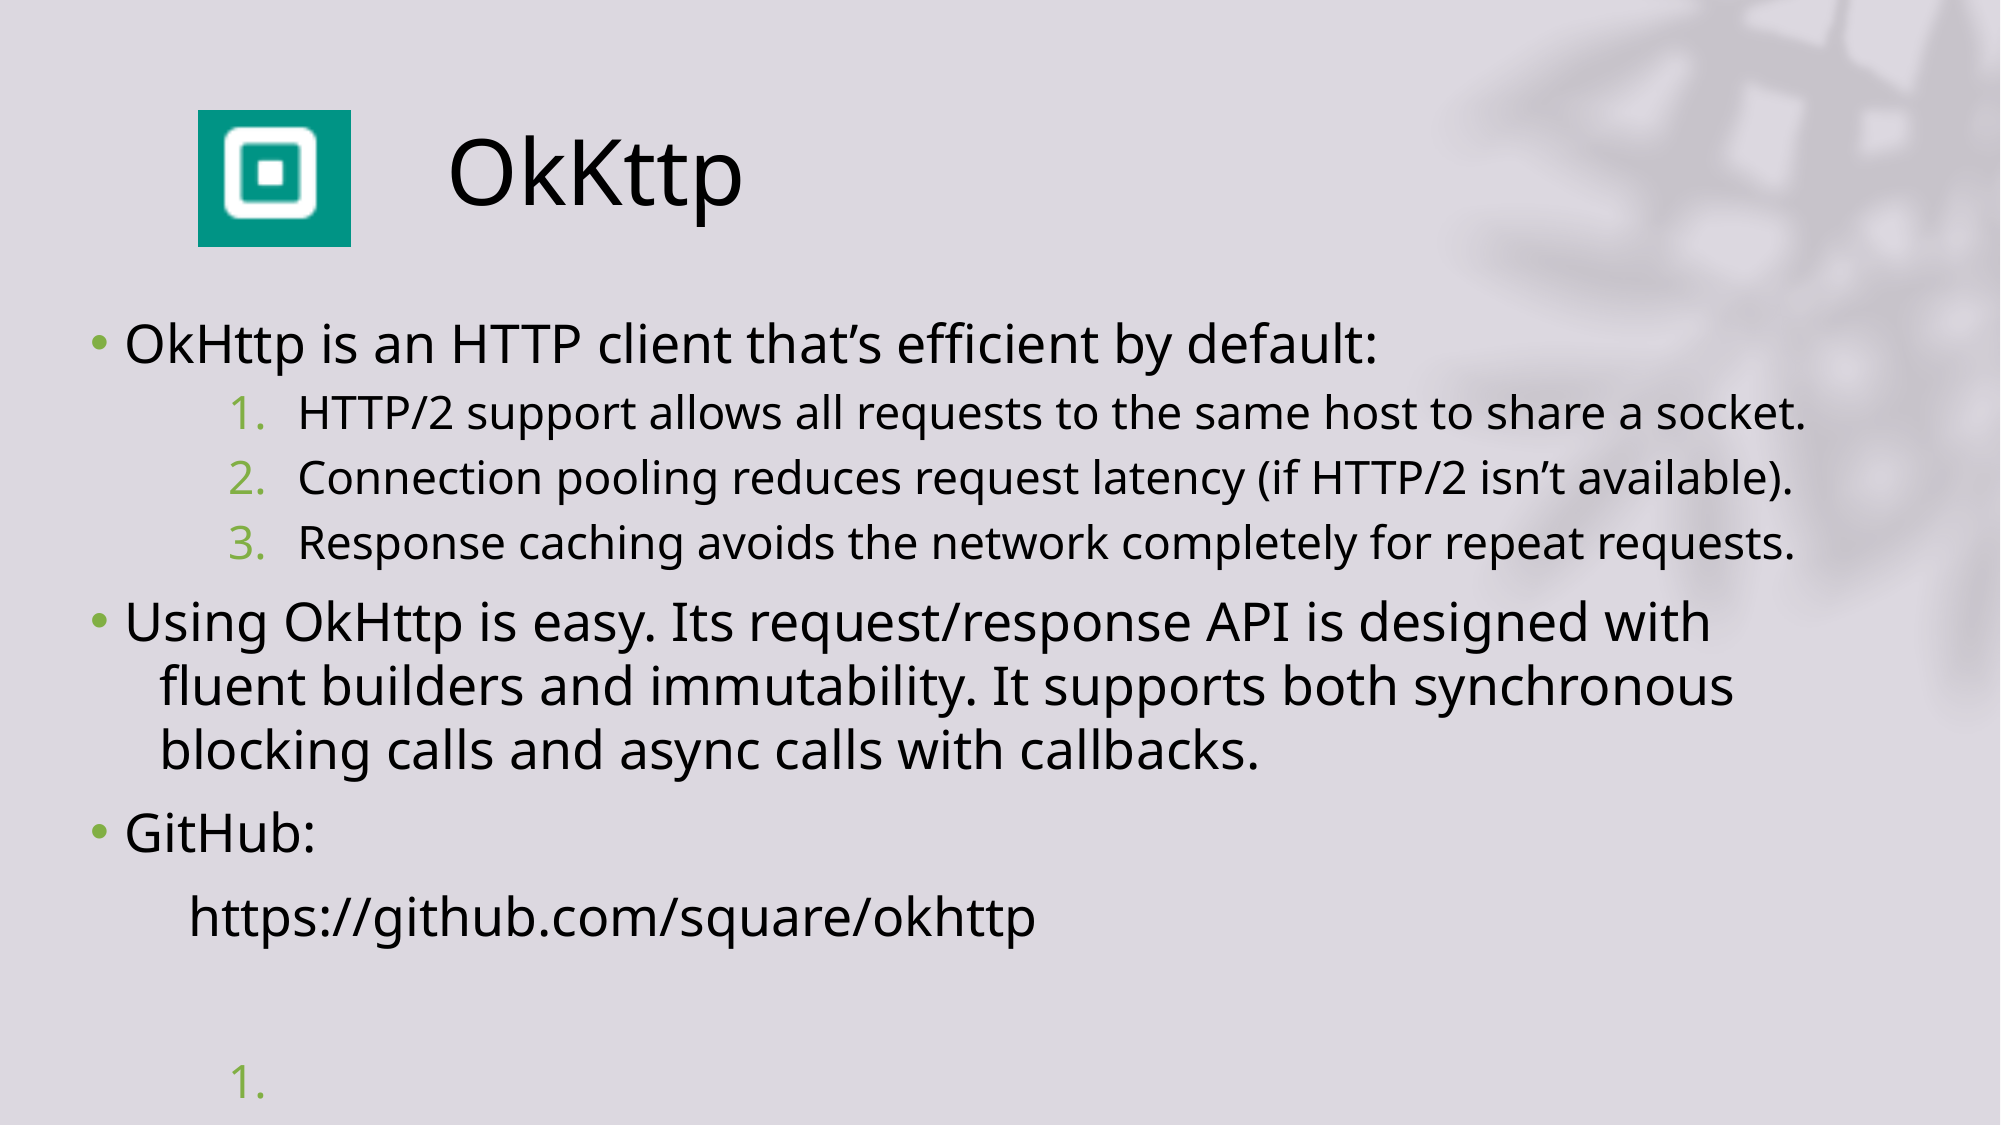

# OkKttp
OkHttp is an HTTP client that’s efficient by default:
HTTP/2 support allows all requests to the same host to share a socket.
Connection pooling reduces request latency (if HTTP/2 isn’t available).
Response caching avoids the network completely for repeat requests.
Using OkHttp is easy. Its request/response API is designed with fluent builders and immutability. It supports both synchronous blocking calls and async calls with callbacks.
GitHub:
 https://github.com/square/okhttp